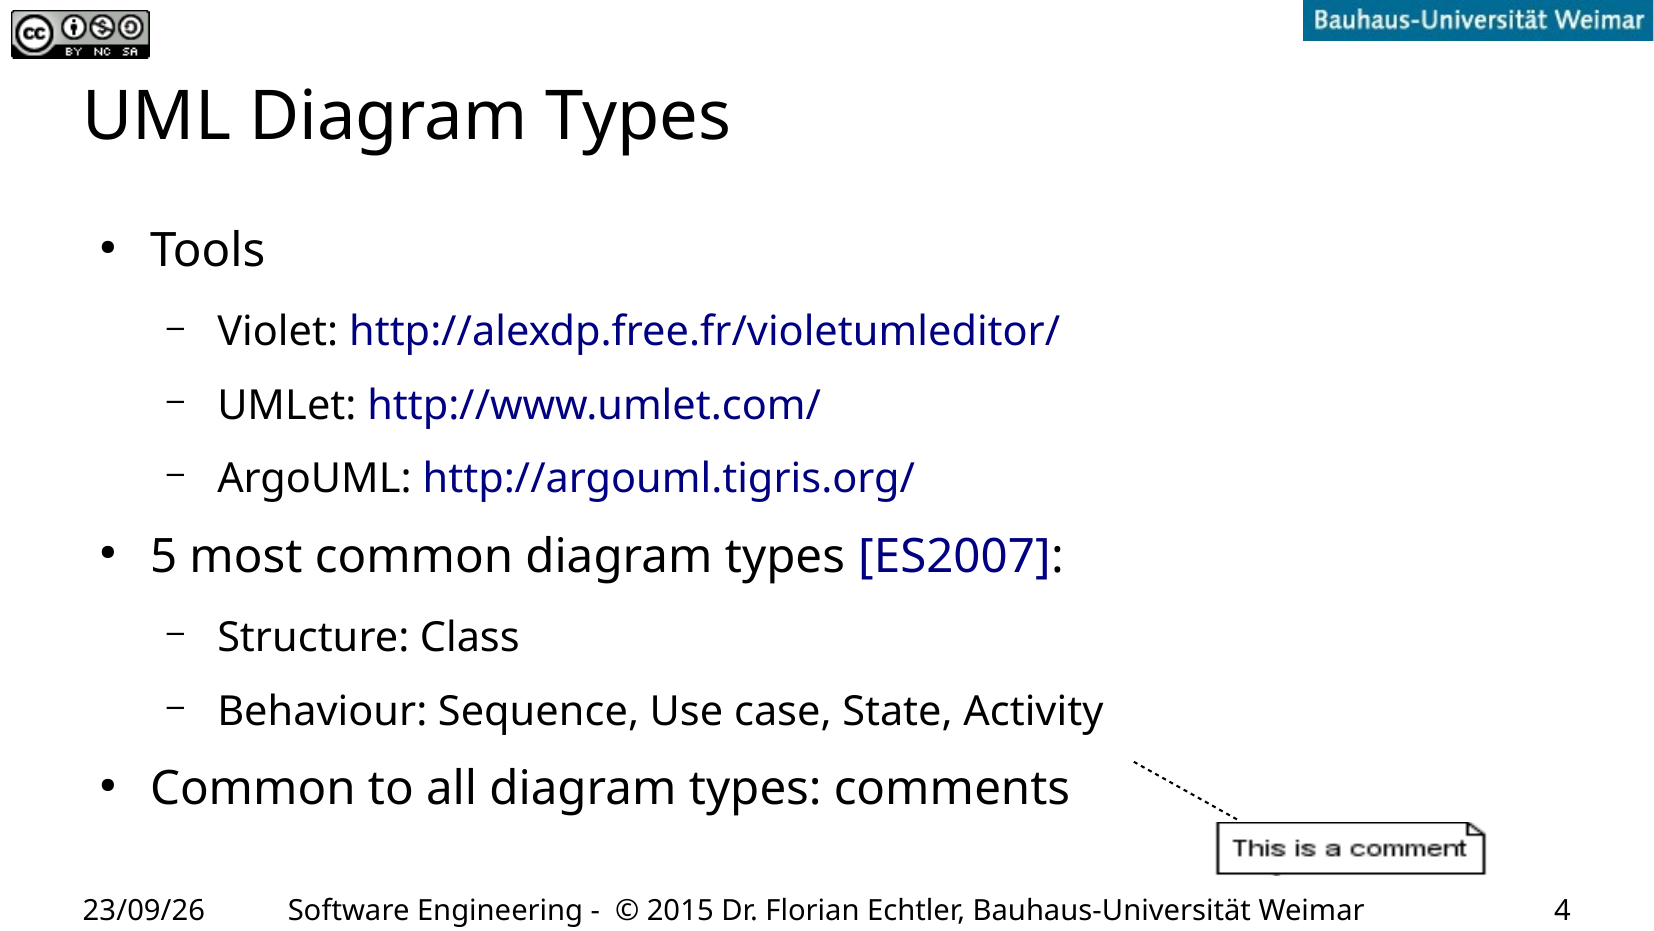

# UML Diagram Types
Tools
Violet: http://alexdp.free.fr/violetumleditor/
UMLet: http://www.umlet.com/
ArgoUML: http://argouml.tigris.org/
5 most common diagram types [ES2007]:
Structure: Class
Behaviour: Sequence, Use case, State, Activity
Common to all diagram types: comments
Software Engineering - © 2015 Dr. Florian Echtler, Bauhaus-Universität Weimar
4